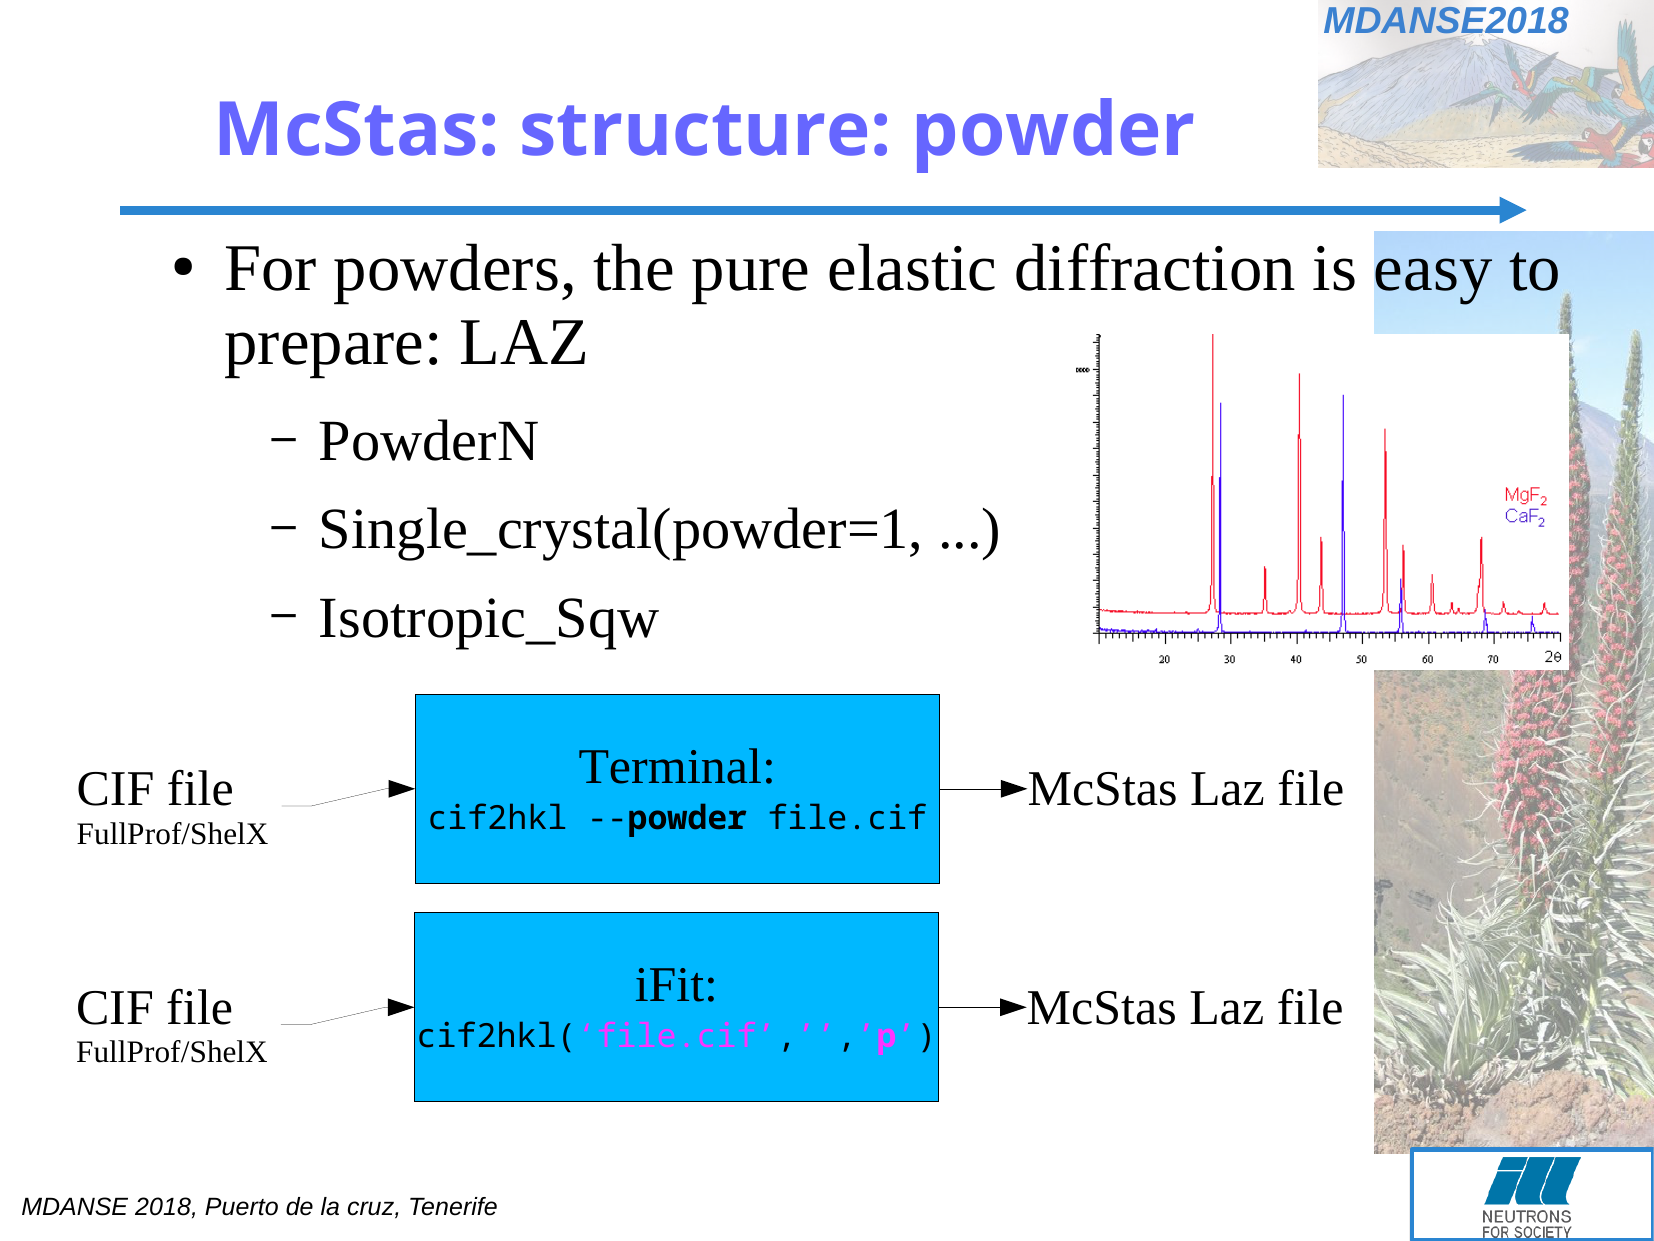

# McStas: structure: powder
For powders, the pure elastic diffraction is easy to prepare: LAZ
PowderN
Single_crystal(powder=1, ...)
Isotropic_Sqw
Terminal:
cif2hkl --powder file.cif
CIF file
FullProf/ShelX
McStas Laz file
iFit:
cif2hkl(‘file.cif’,’’,’p’)
CIF file
FullProf/ShelX
McStas Laz file